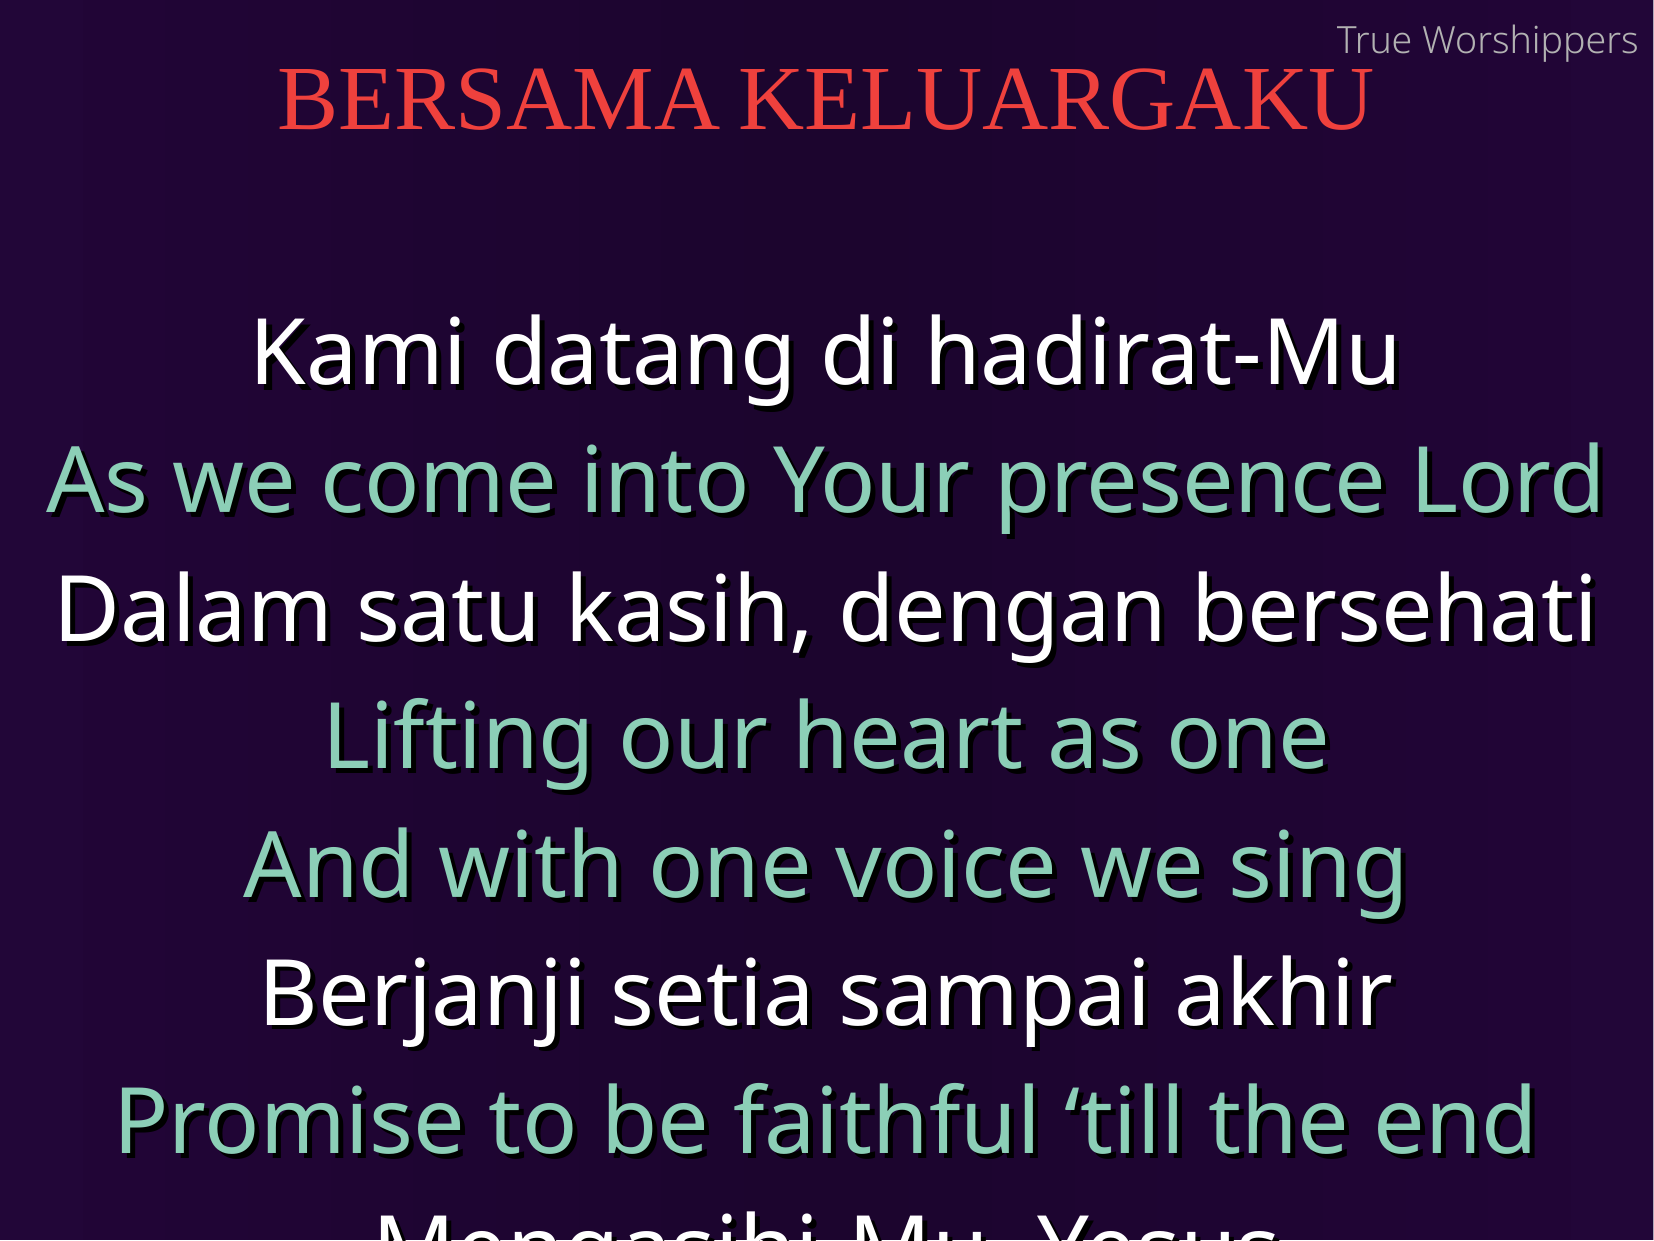

True Worshippers
BERSAMA KELUARGAKU
Kami datang di hadirat-Mu
Dalam satu kasih, dengan bersehati
Berjanji setia sampai akhir
Mengasihi-Mu, Yesus
As we come into Your presence Lord
Lifting our heart as one
And with one voice we sing
Promise to be faithful ‘till the end
Forever love You, our God